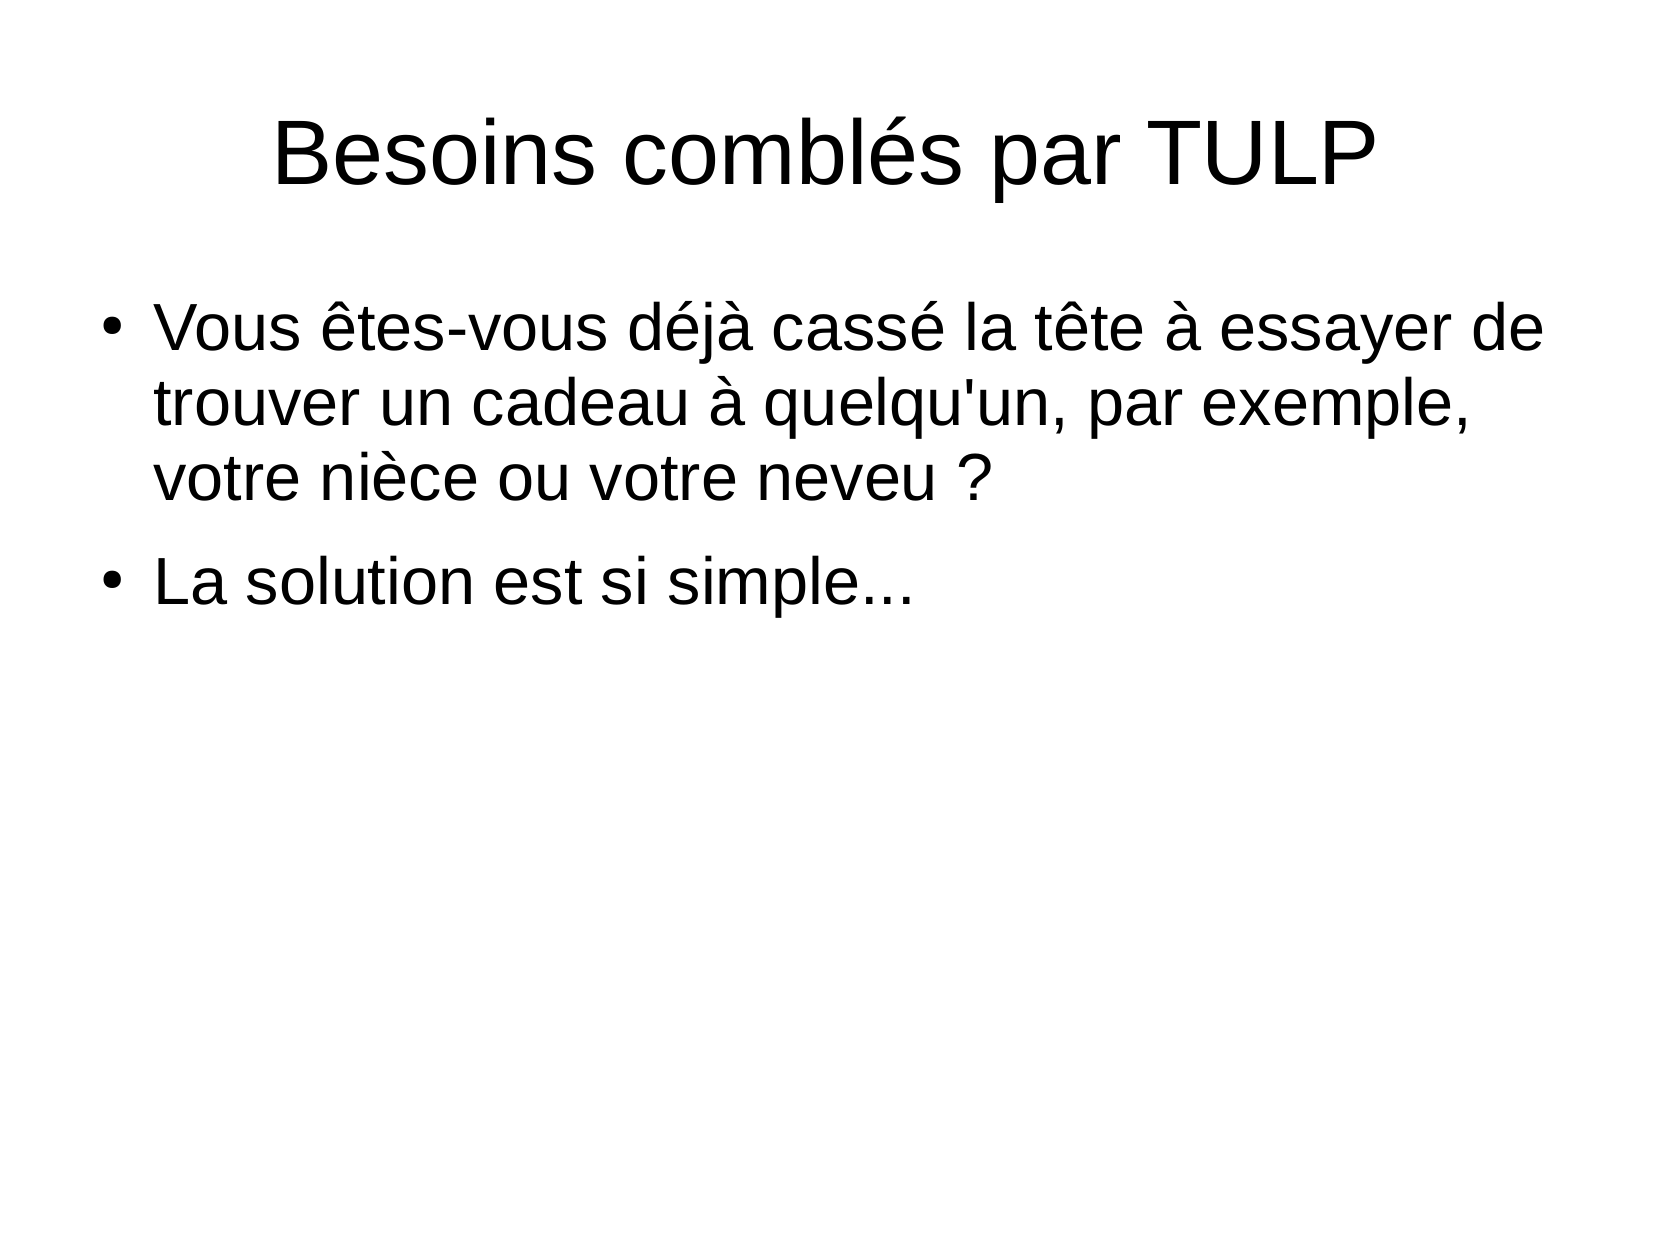

# Besoins comblés par TULP
Vous êtes-vous déjà cassé la tête à essayer de trouver un cadeau à quelqu'un, par exemple, votre nièce ou votre neveu ?
La solution est si simple...